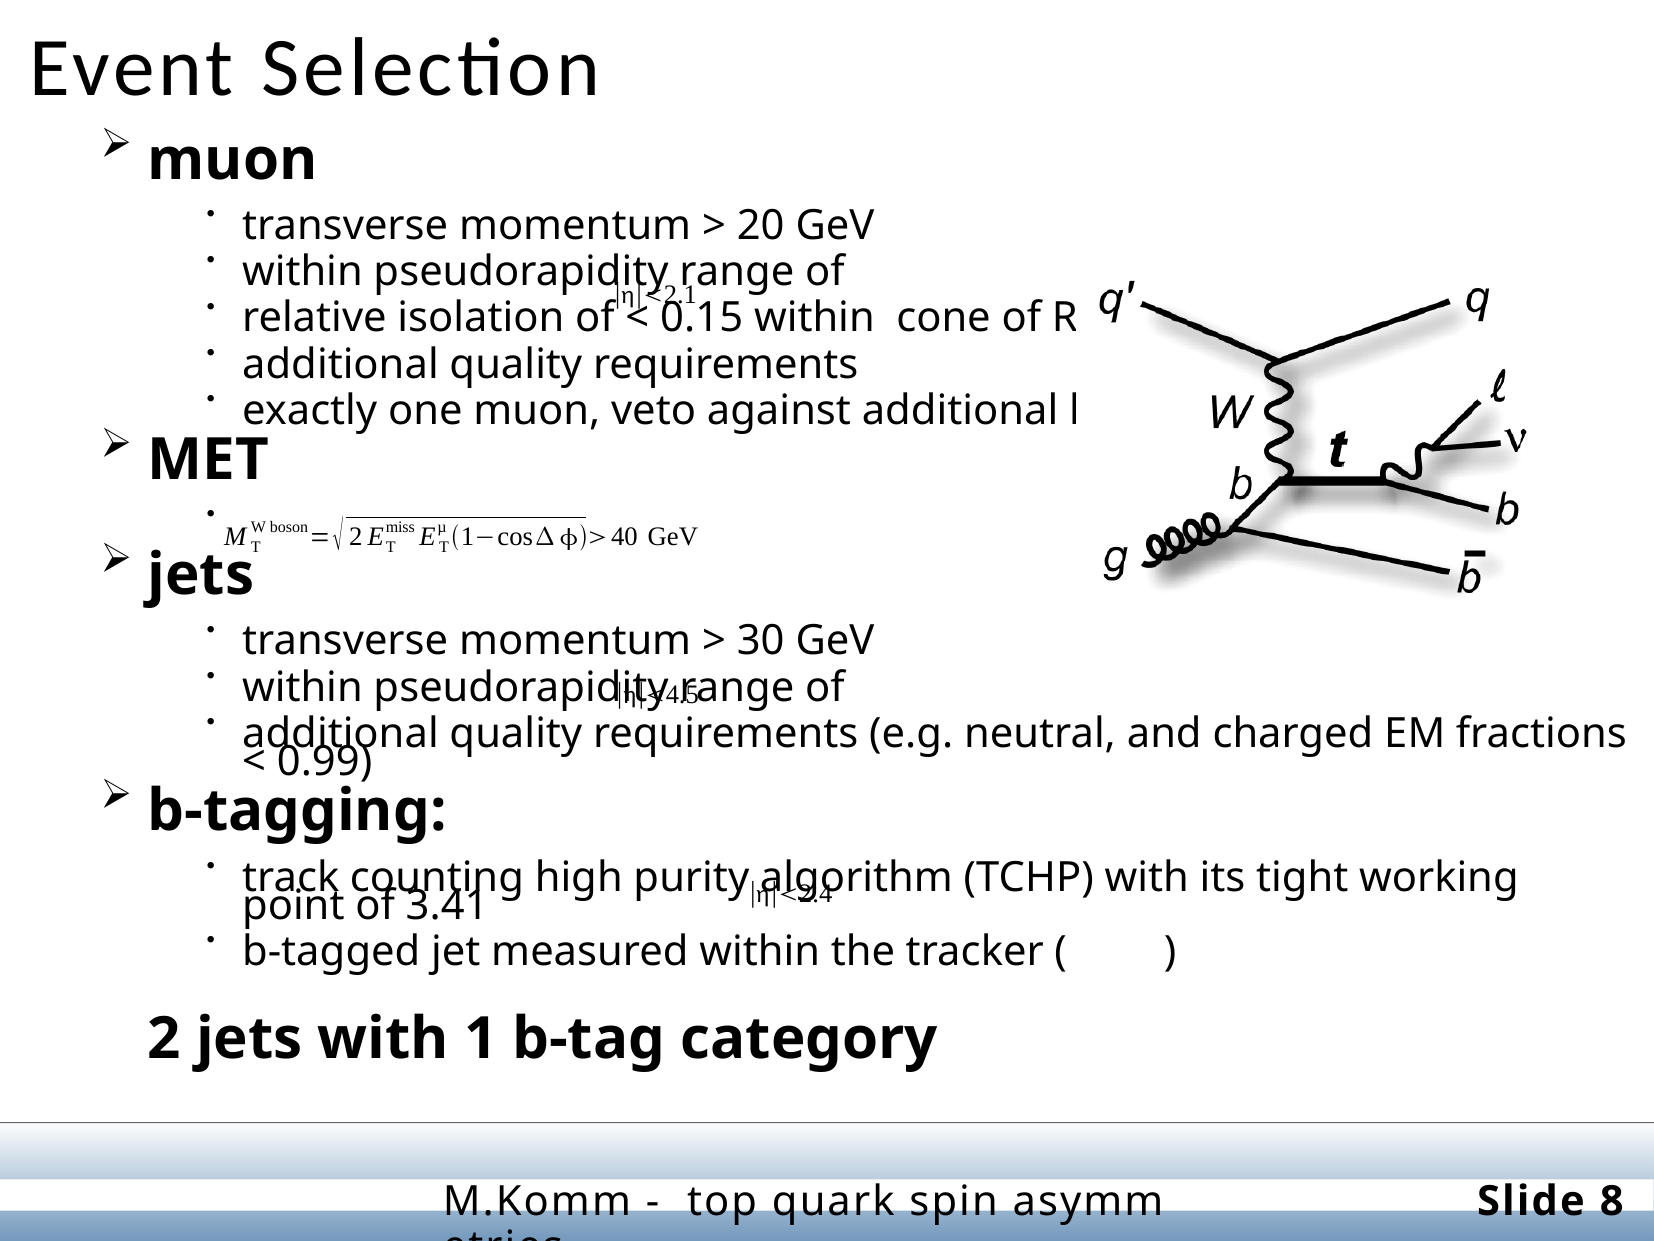

# Event Selection
muon
transverse momentum > 20 GeV
within pseudorapidity range of
relative isolation of < 0.15 within cone of R=0.4
additional quality requirements
exactly one muon, veto against additional leptons
MET
jets
transverse momentum > 30 GeV
within pseudorapidity range of
additional quality requirements (e.g. neutral, and charged EM fractions < 0.99)
b-tagging:
track counting high purity algorithm (TCHP) with its tight working point of 3.41
b-tagged jet measured within the tracker ( )
2 jets with 1 b-tag category
M.Komm - top quark spin asymmetries
8